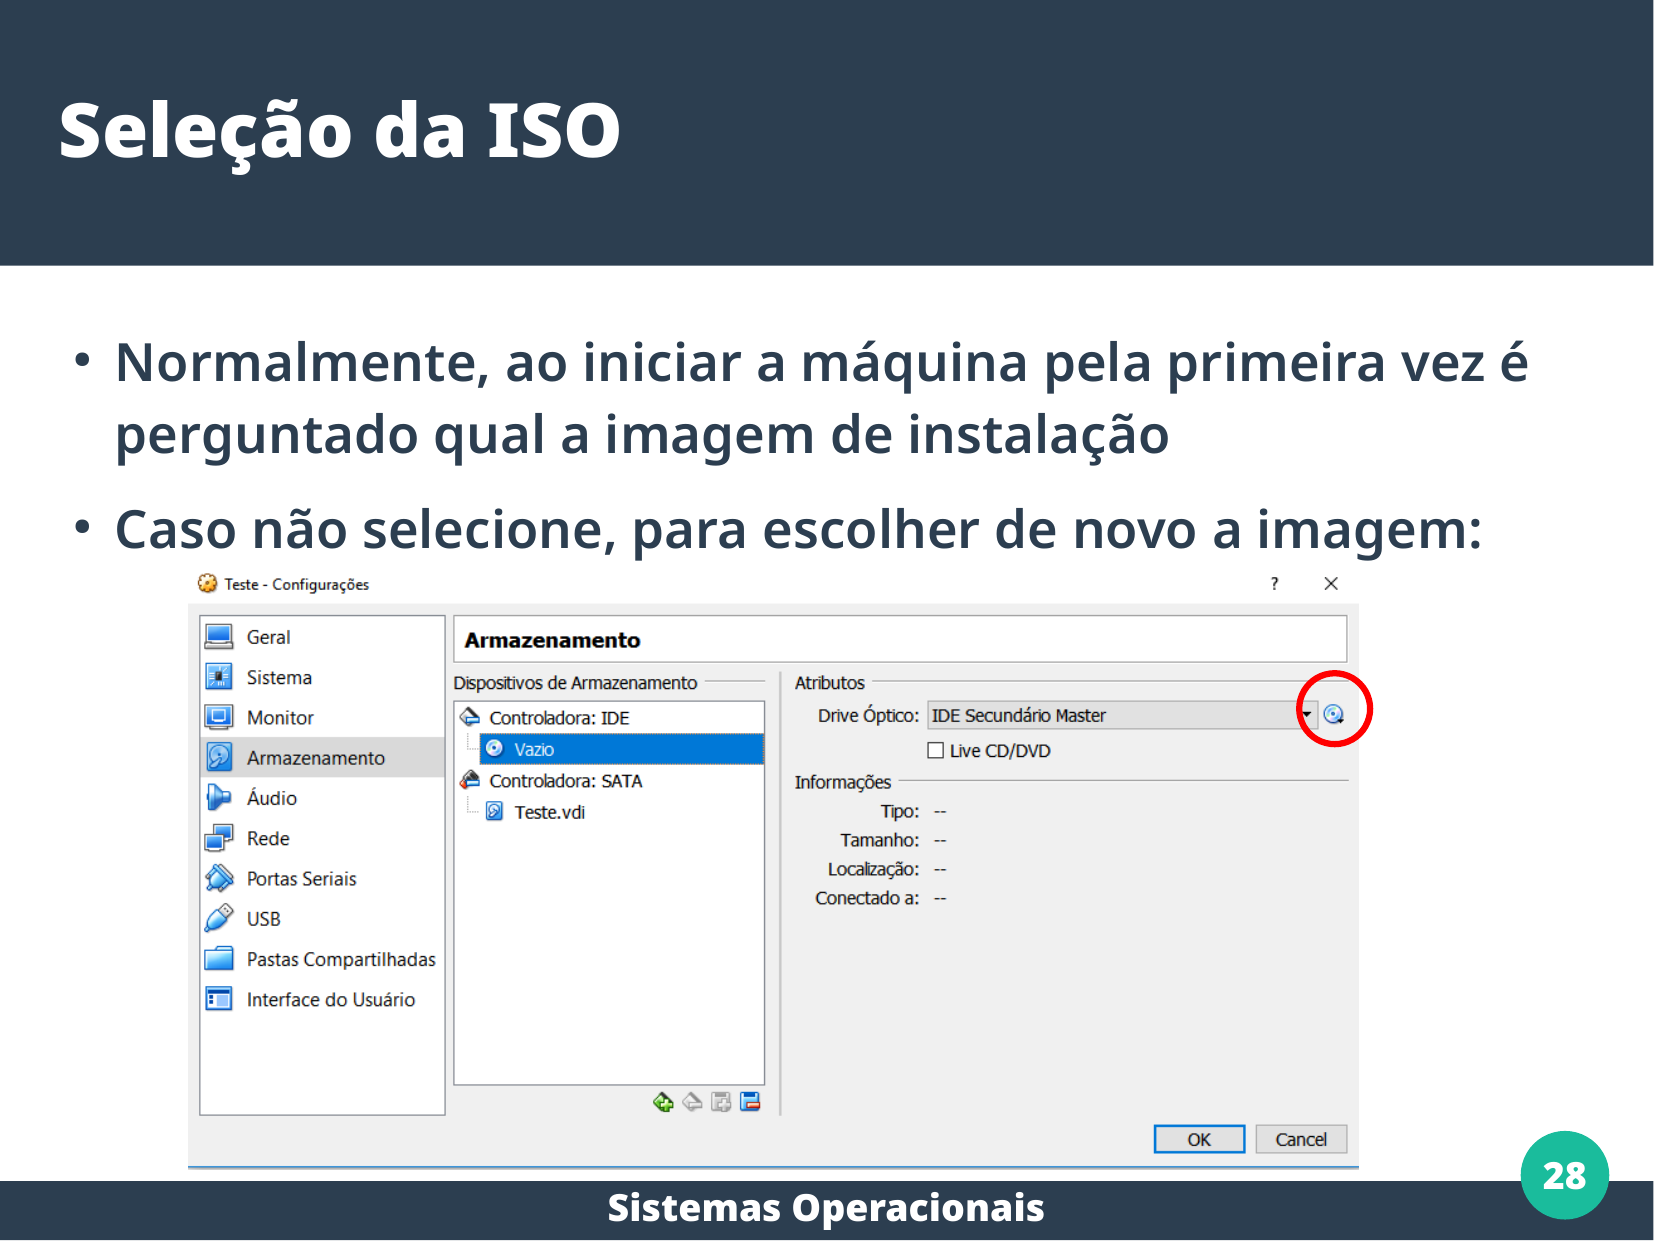

# Seleção da ISO
Normalmente, ao iniciar a máquina pela primeira vez é perguntado qual a imagem de instalação
Caso não selecione, para escolher de novo a imagem:
28
Sistemas Operacionais